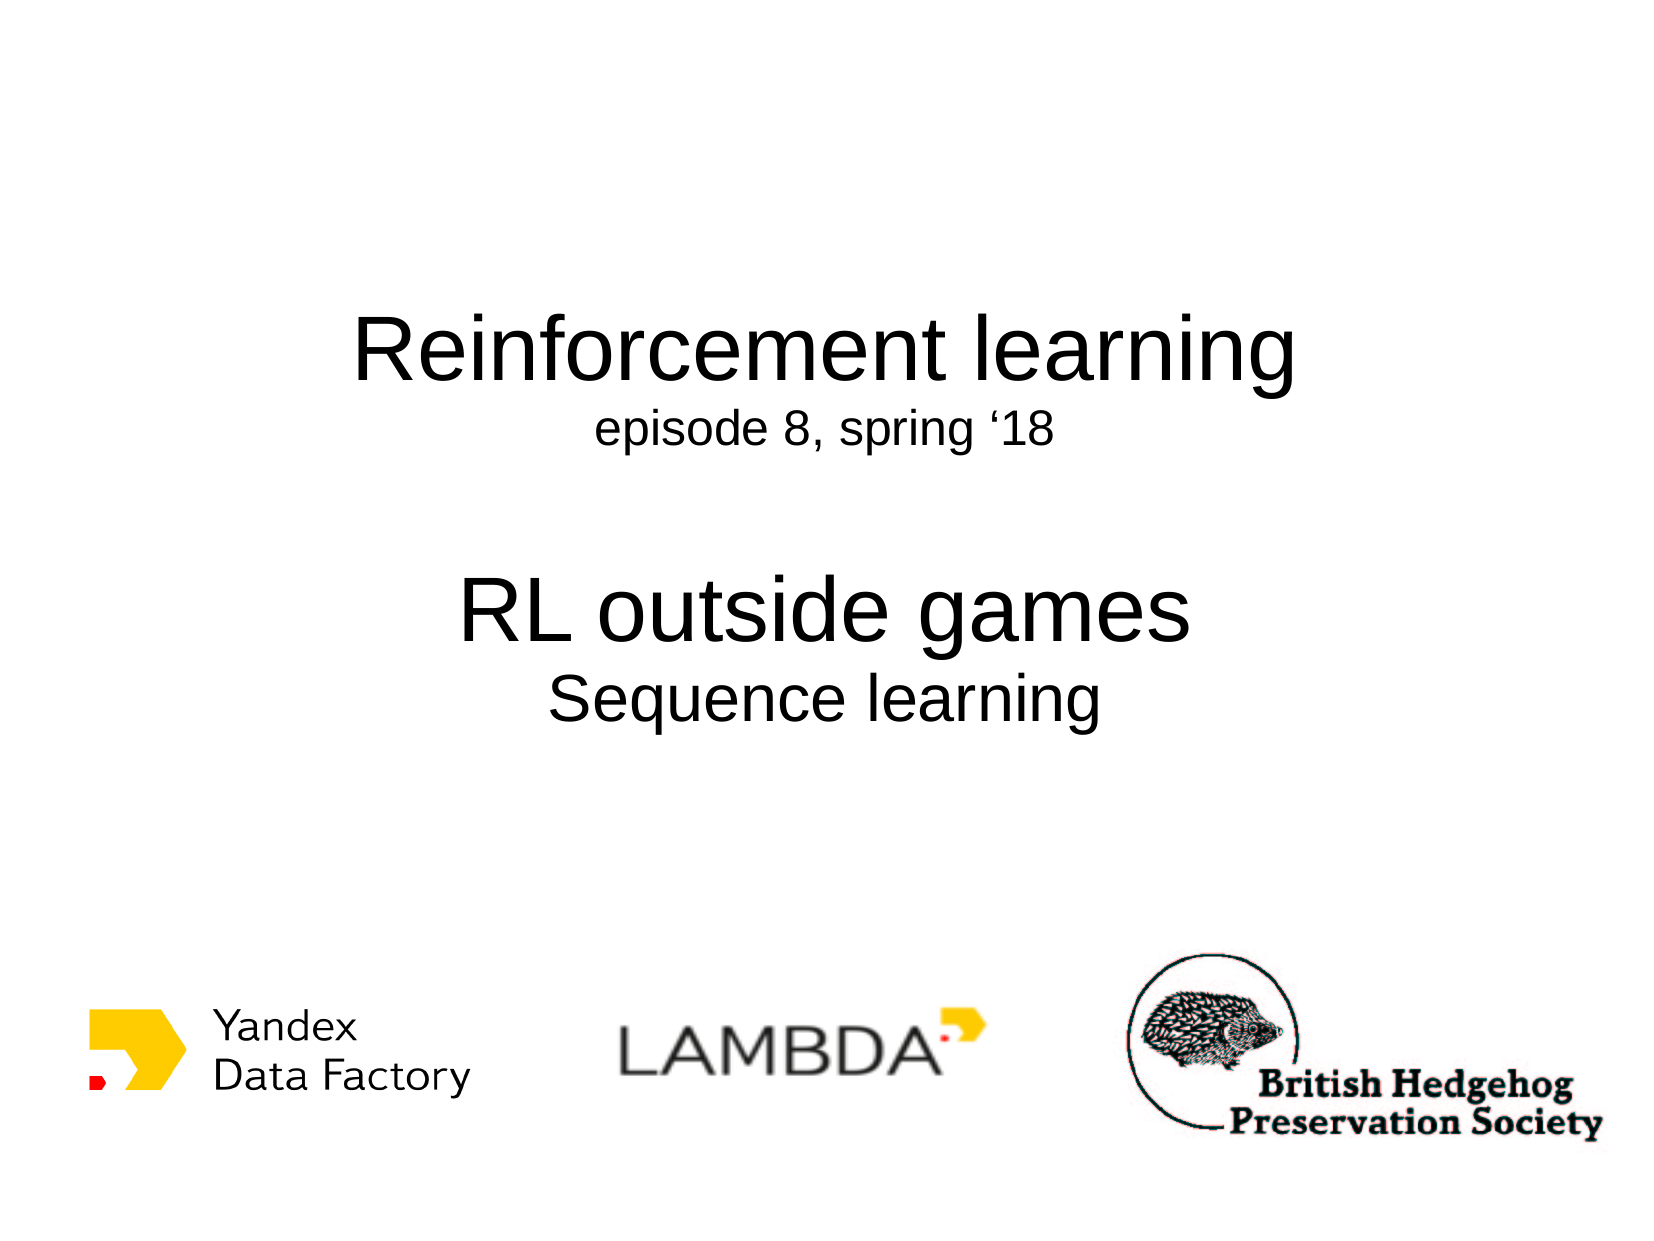

Reinforcement learning
episode 8, spring ‘18
RL outside games
Sequence learning
1